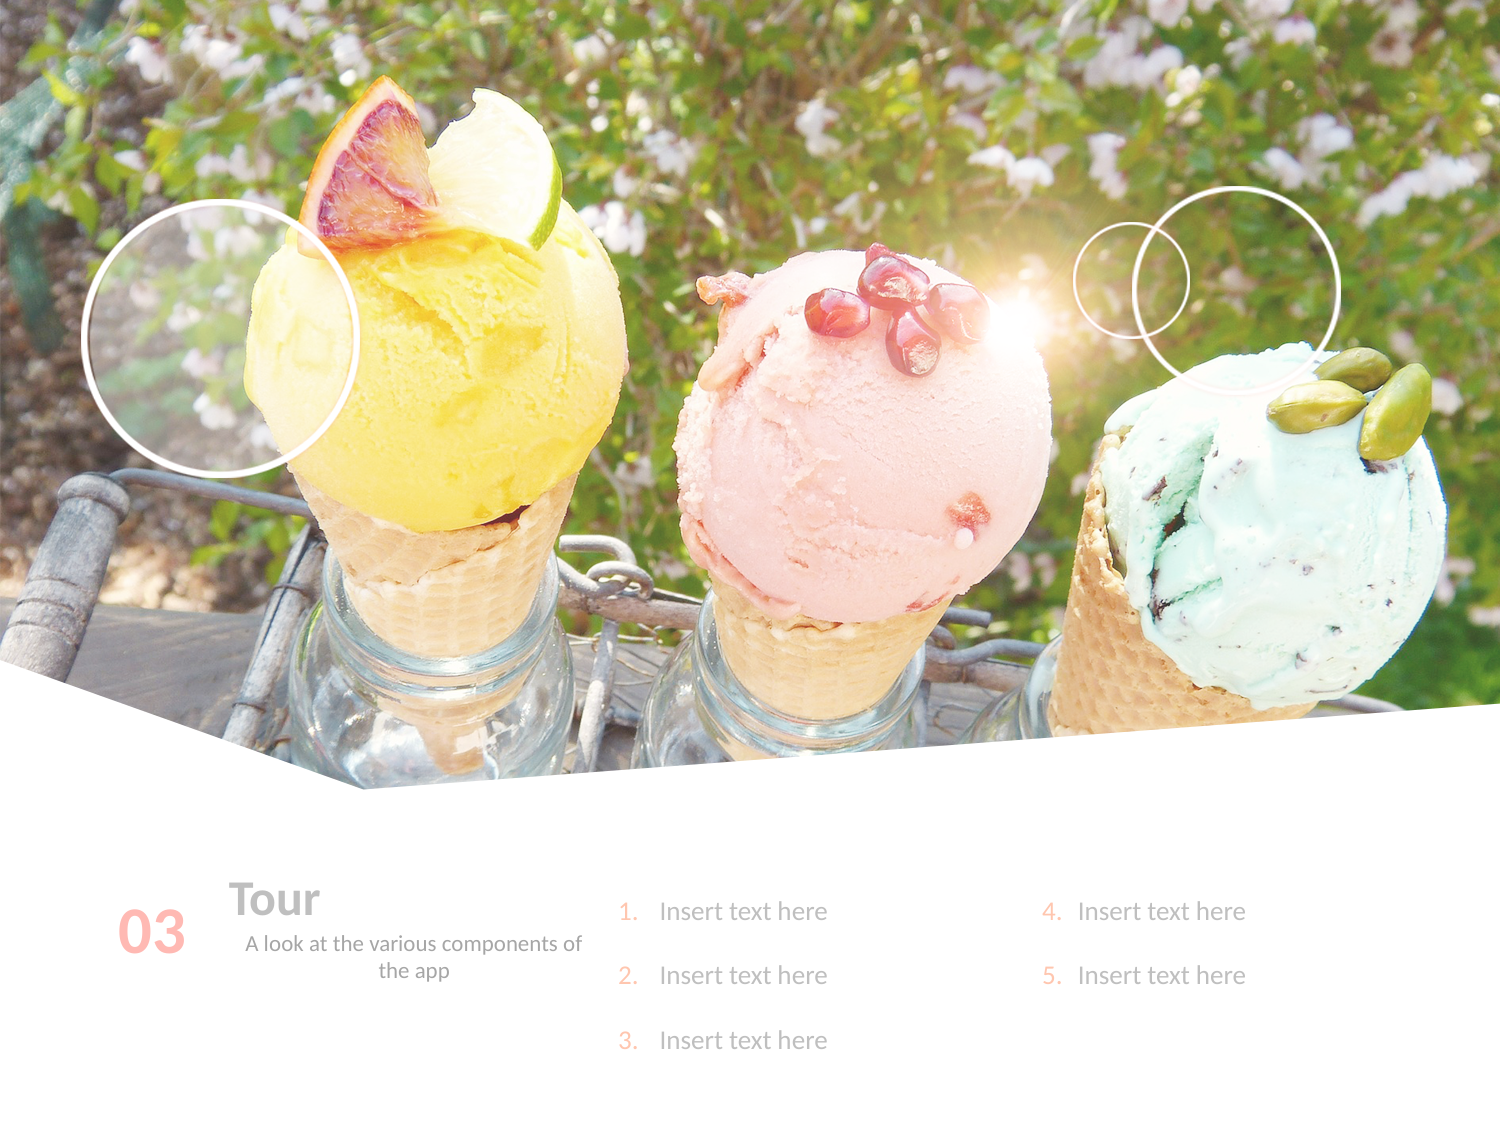

Insert text here
 Insert text here
 Insert text here
Tour
A look at the various components of the app
03
 Insert text here
 Insert text here